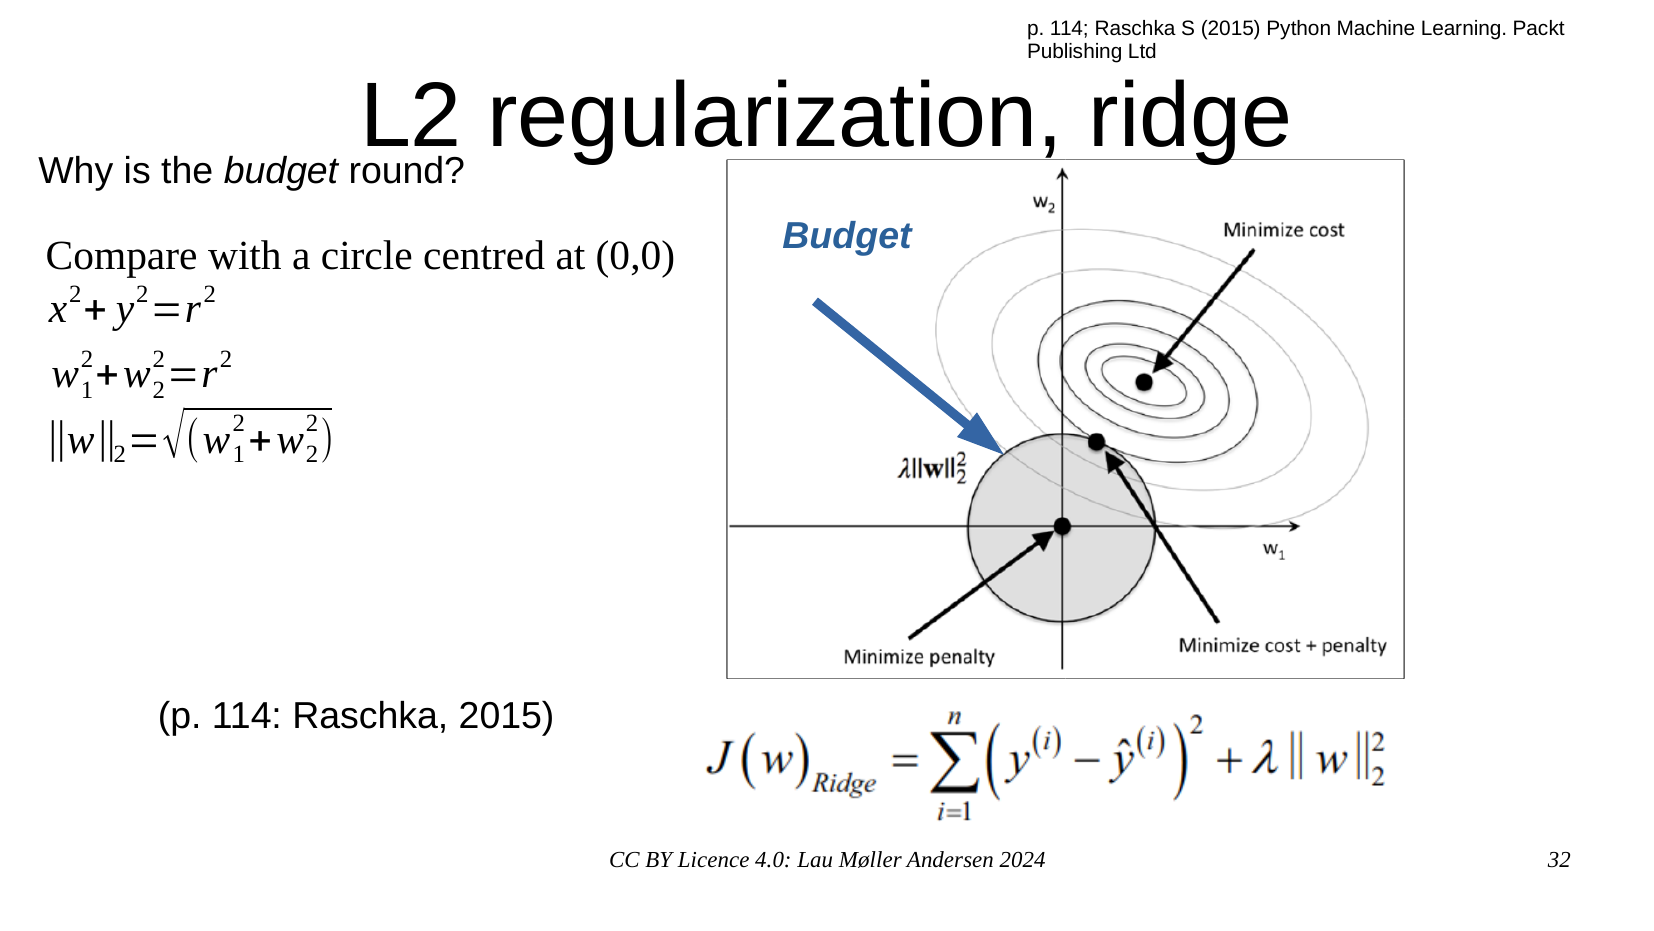

p. 114; Raschka S (2015) Python Machine Learning. Packt Publishing Ltd
# L2 regularization, ridge
Why is the budget round?
Budget
(p. 114: Raschka, 2015)
CC BY Licence 4.0: Lau Møller Andersen 2024
32